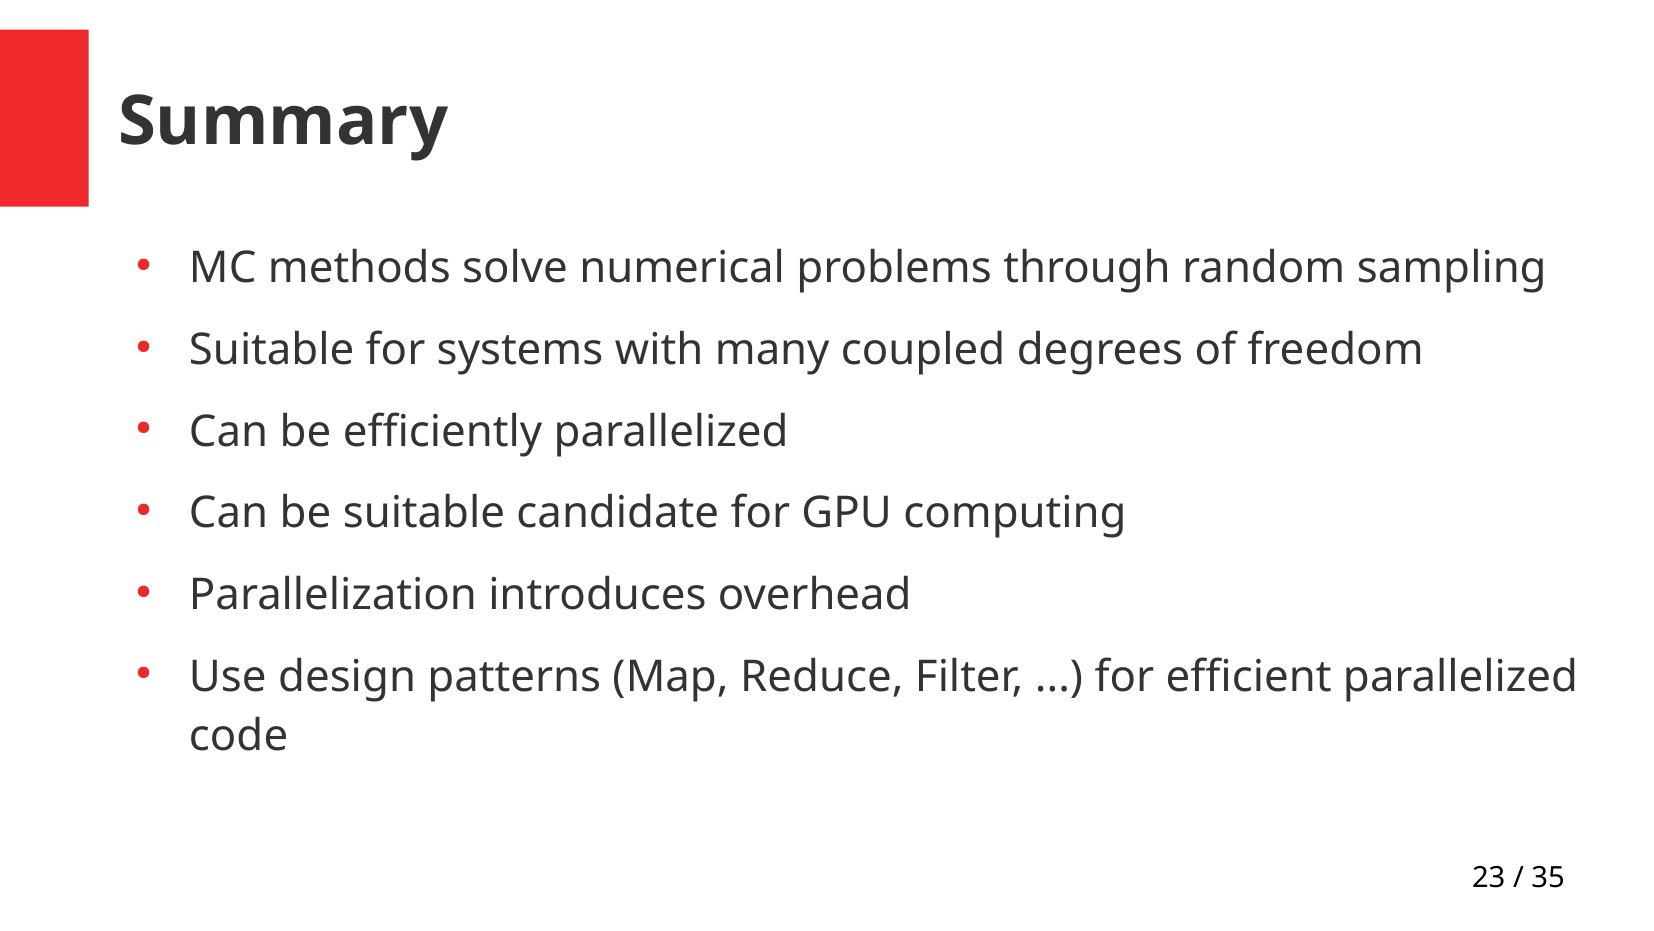

# Summary
MC methods solve numerical problems through random sampling
Suitable for systems with many coupled degrees of freedom
Can be efficiently parallelized
Can be suitable candidate for GPU computing
Parallelization introduces overhead
Use design patterns (Map, Reduce, Filter, ...) for efficient parallelized code
23